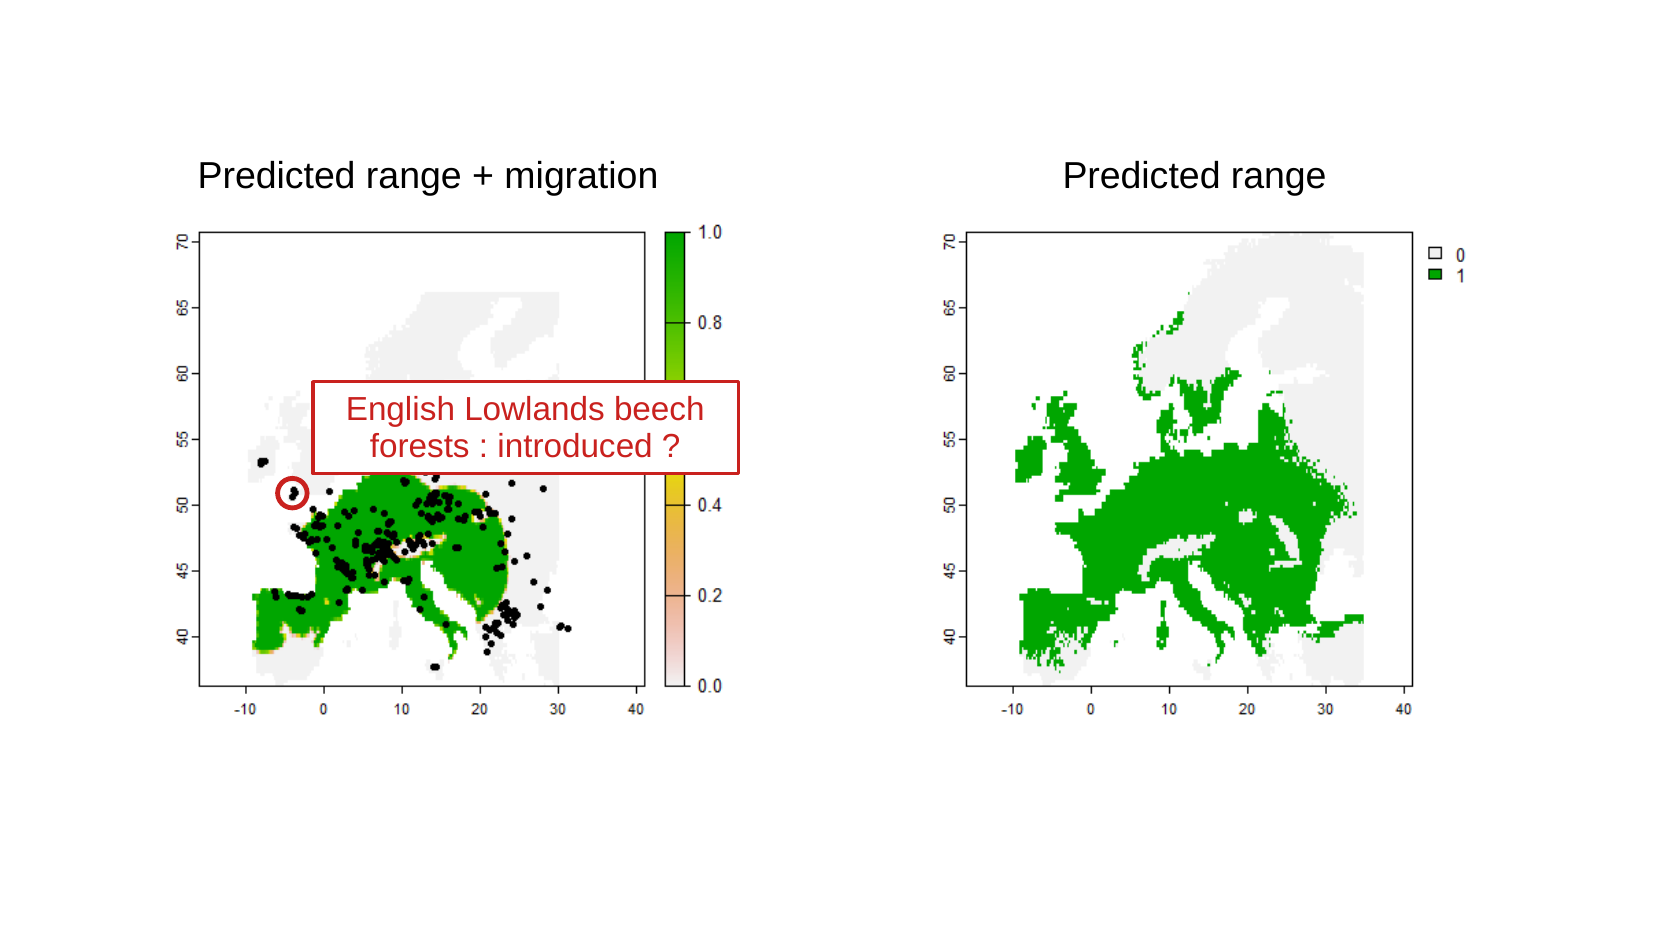

Predicted range + migration
Predicted range
English Lowlands beech forests : introduced ?